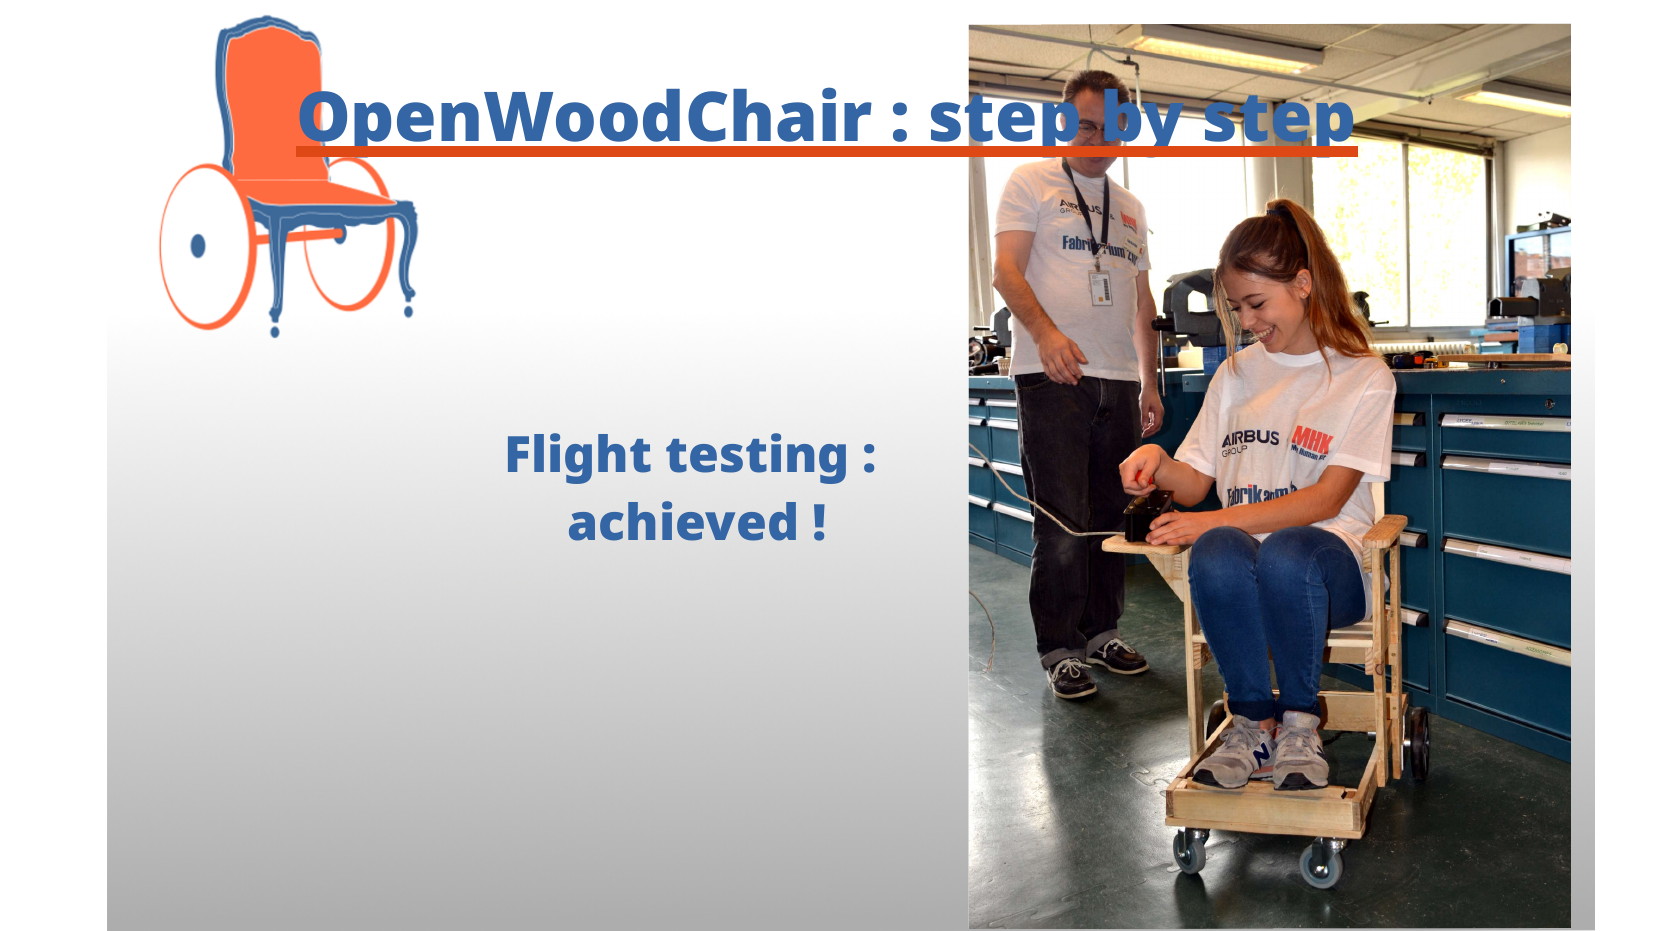

# OpenWoodChair : step by step
Flight testing :
 achieved !